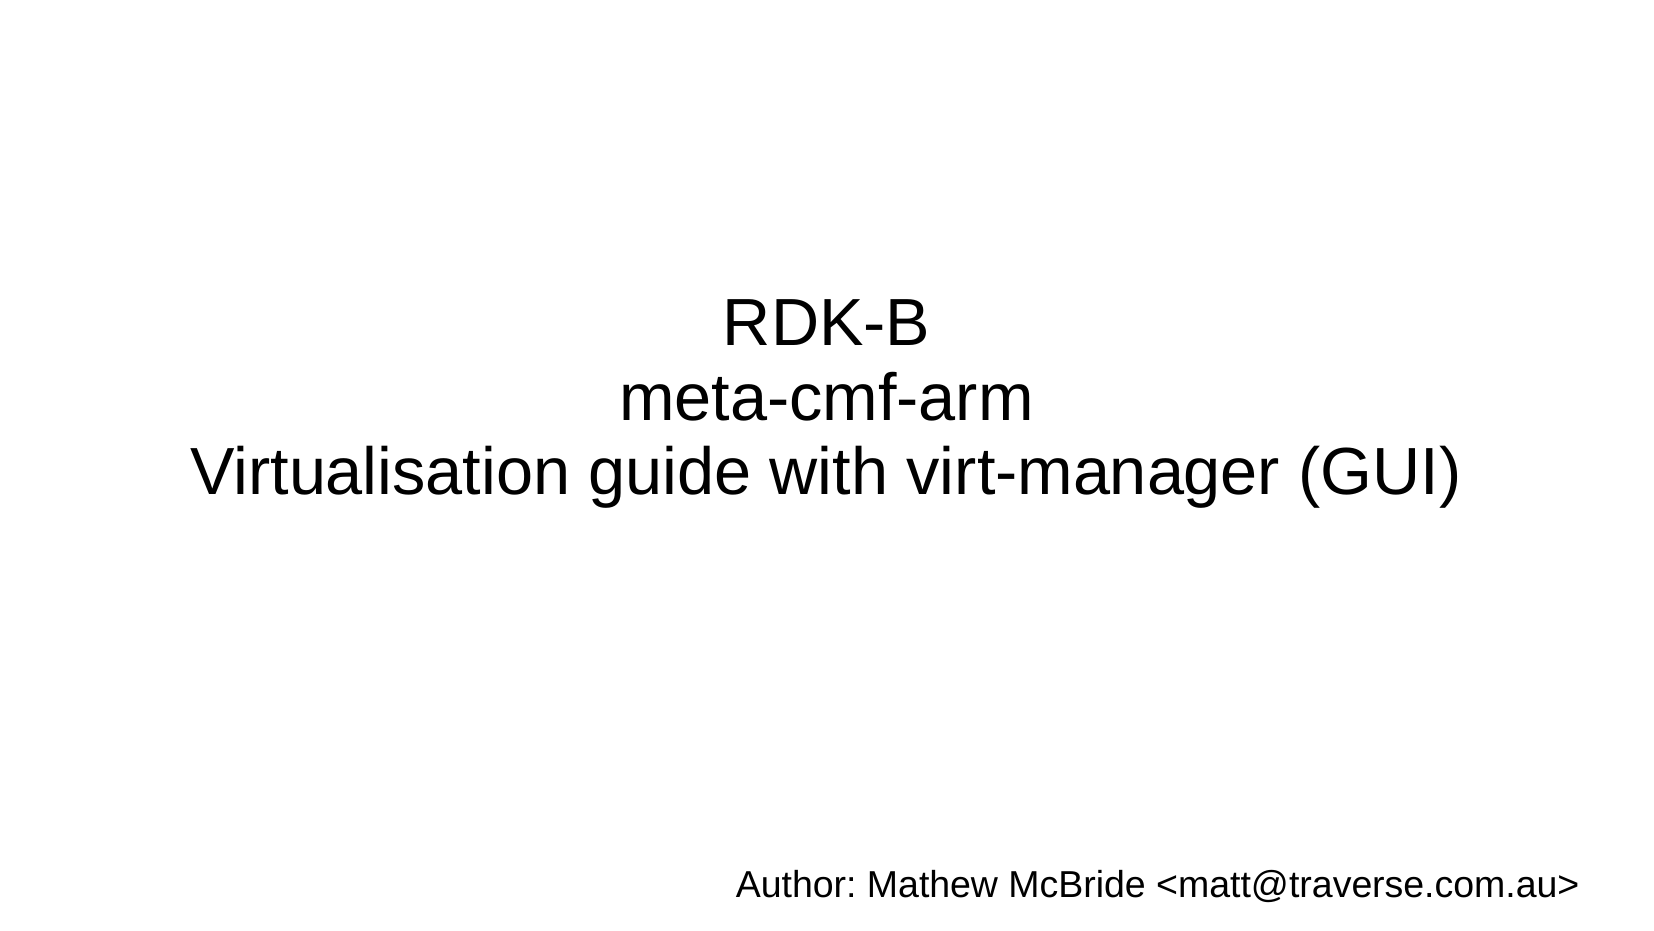

# RDK-B
meta-cmf-arm
Virtualisation guide with virt-manager (GUI)
Author: Mathew McBride <matt@traverse.com.au>